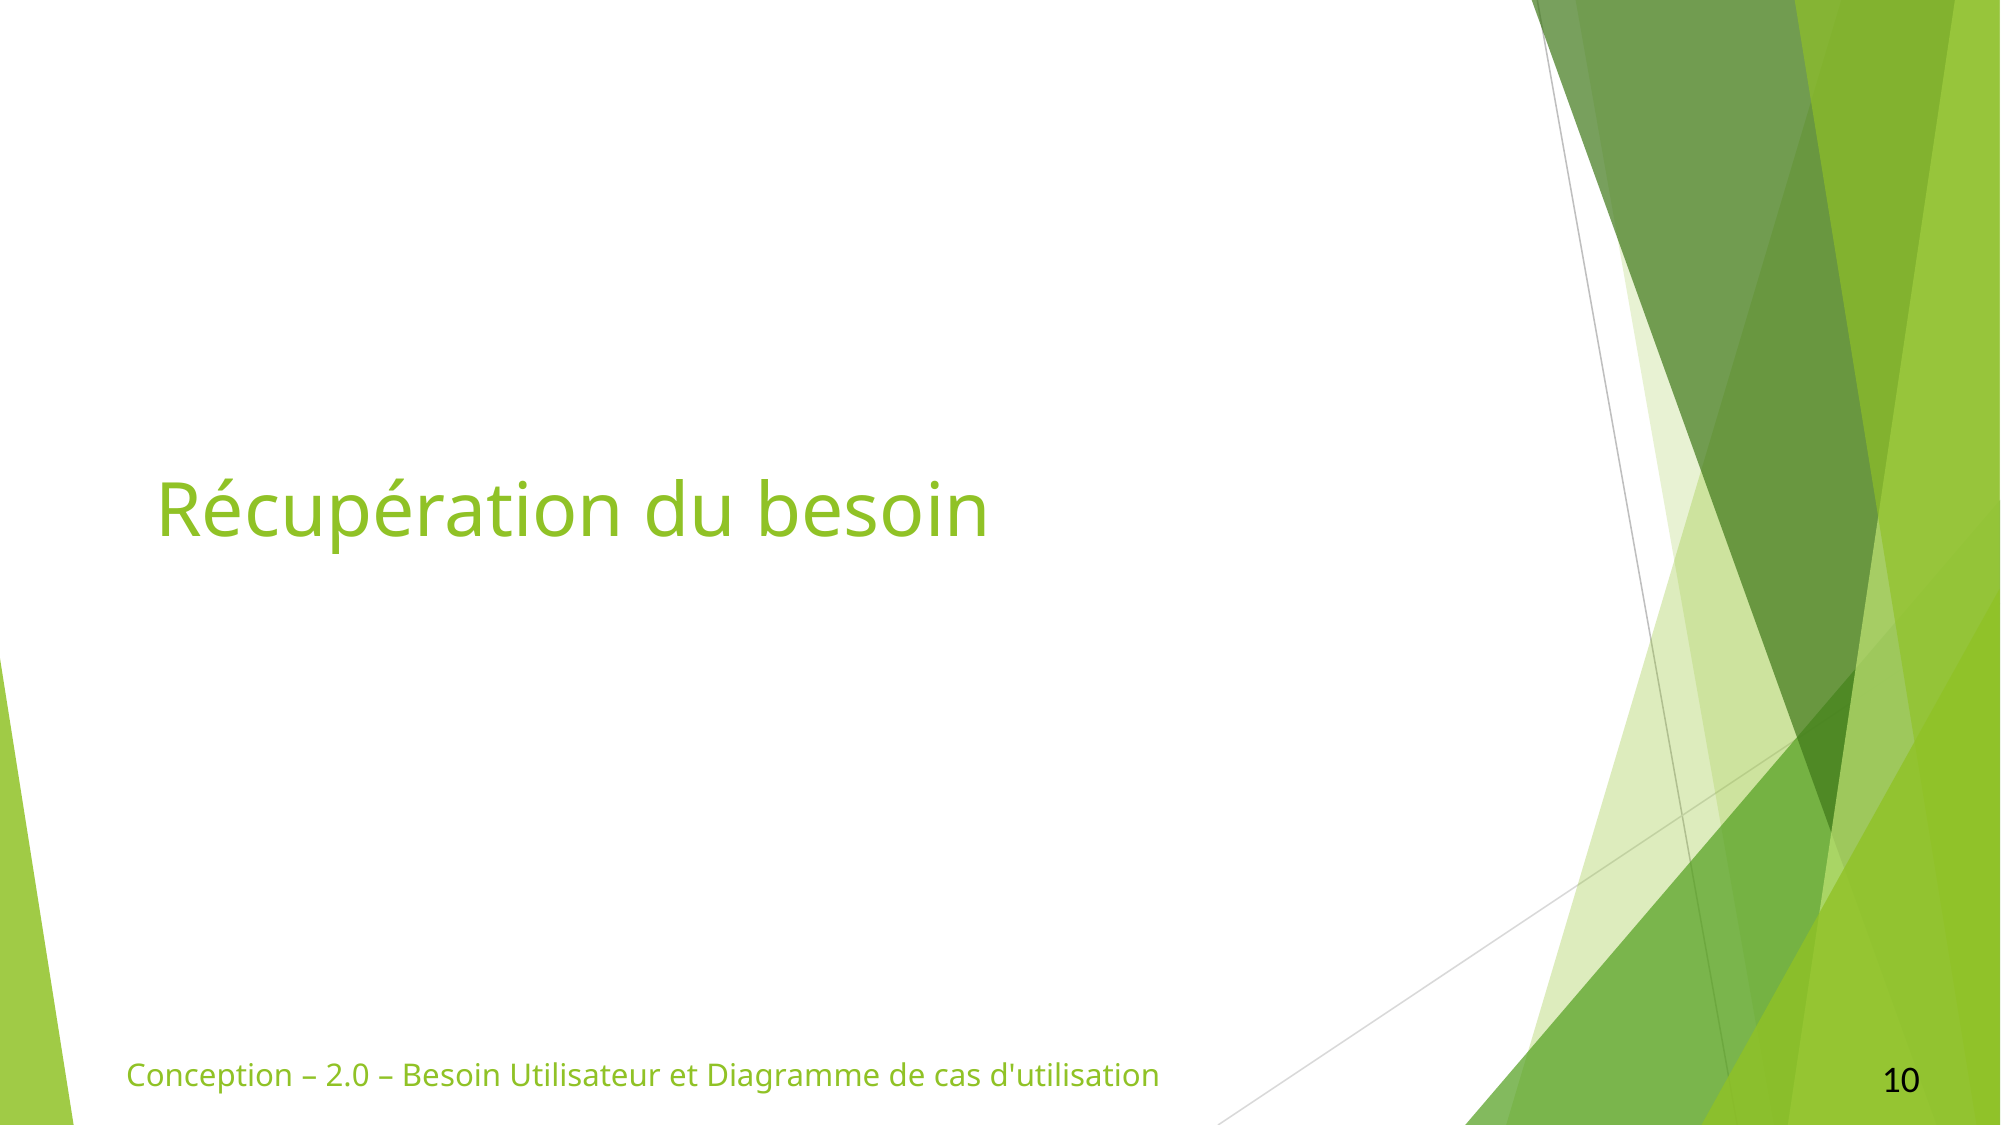

# Récupération du besoin
Conception – 2.0 – Besoin Utilisateur et Diagramme de cas d'utilisation